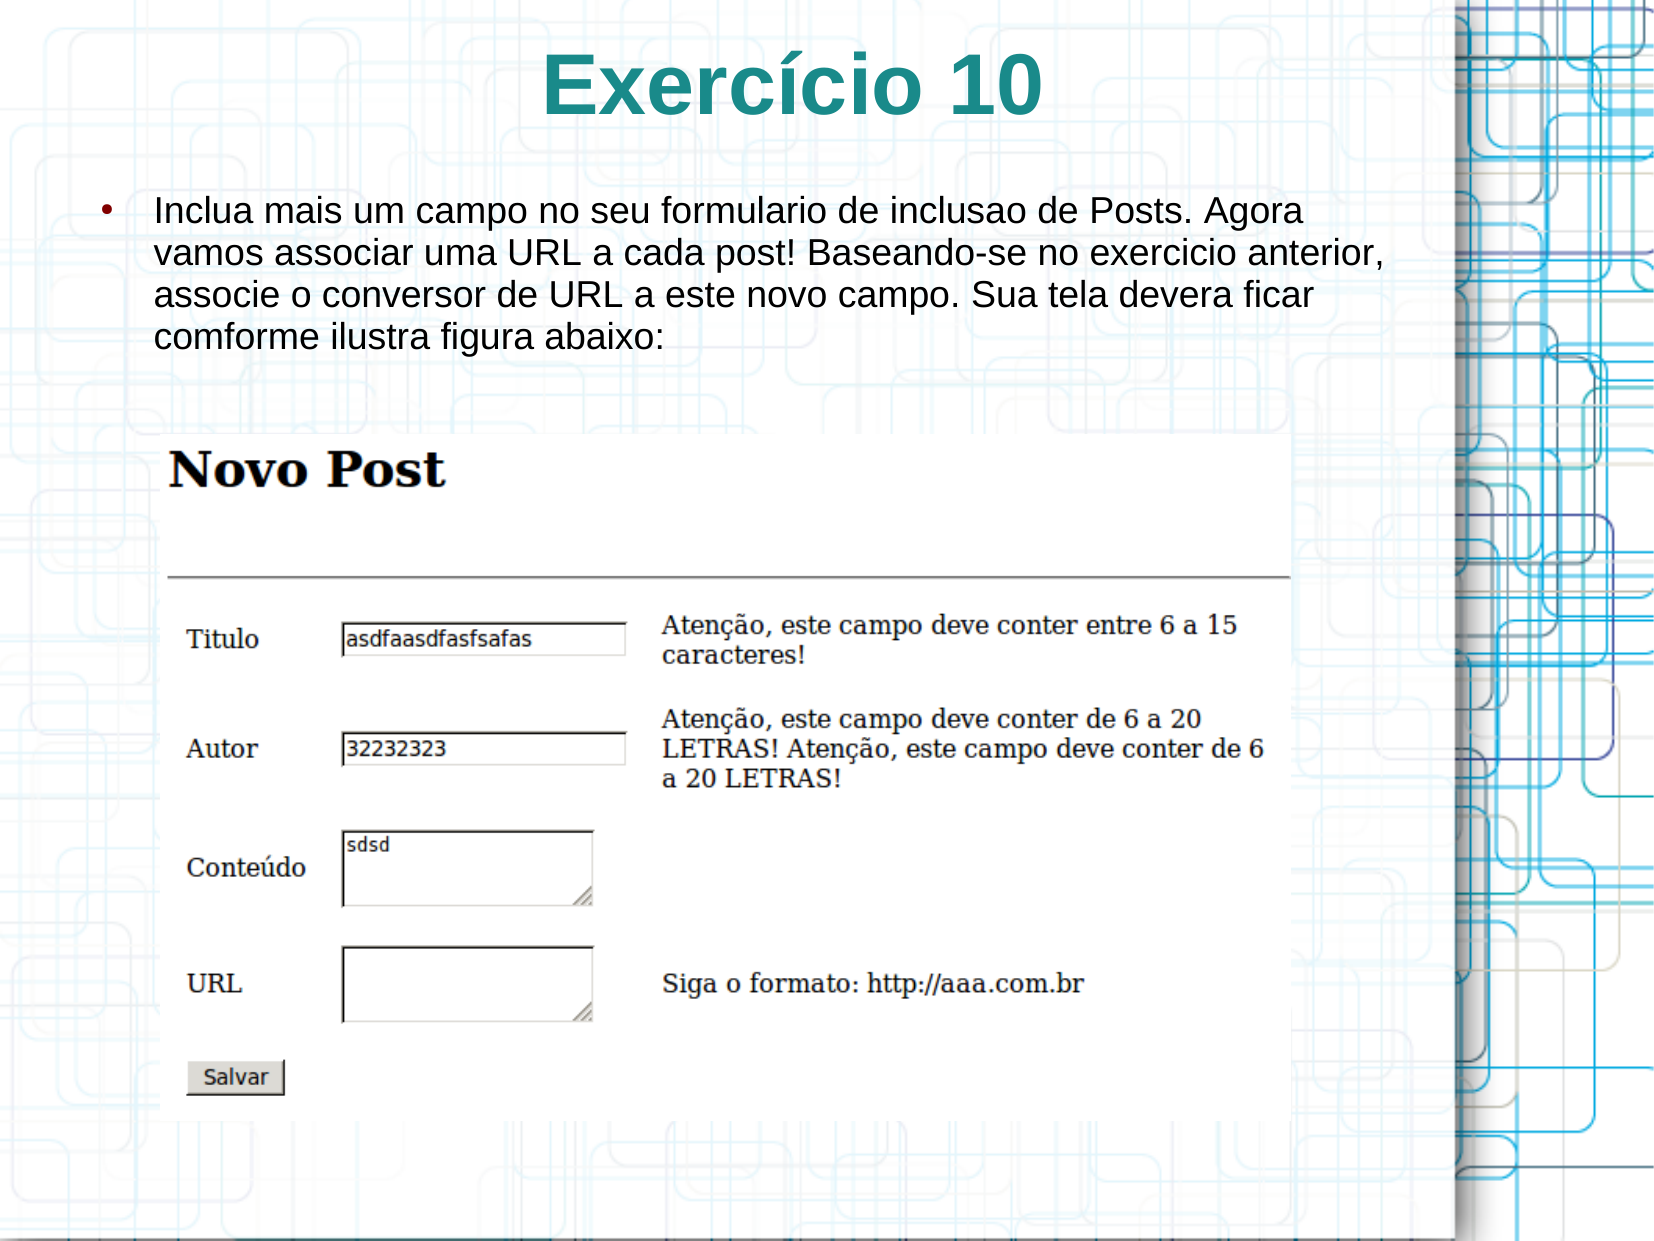

Exercício 10
Inclua mais um campo no seu formulario de inclusao de Posts. Agora vamos associar uma URL a cada post! Baseando-se no exercicio anterior, associe o conversor de URL a este novo campo. Sua tela devera ficar comforme ilustra figura abaixo:
#